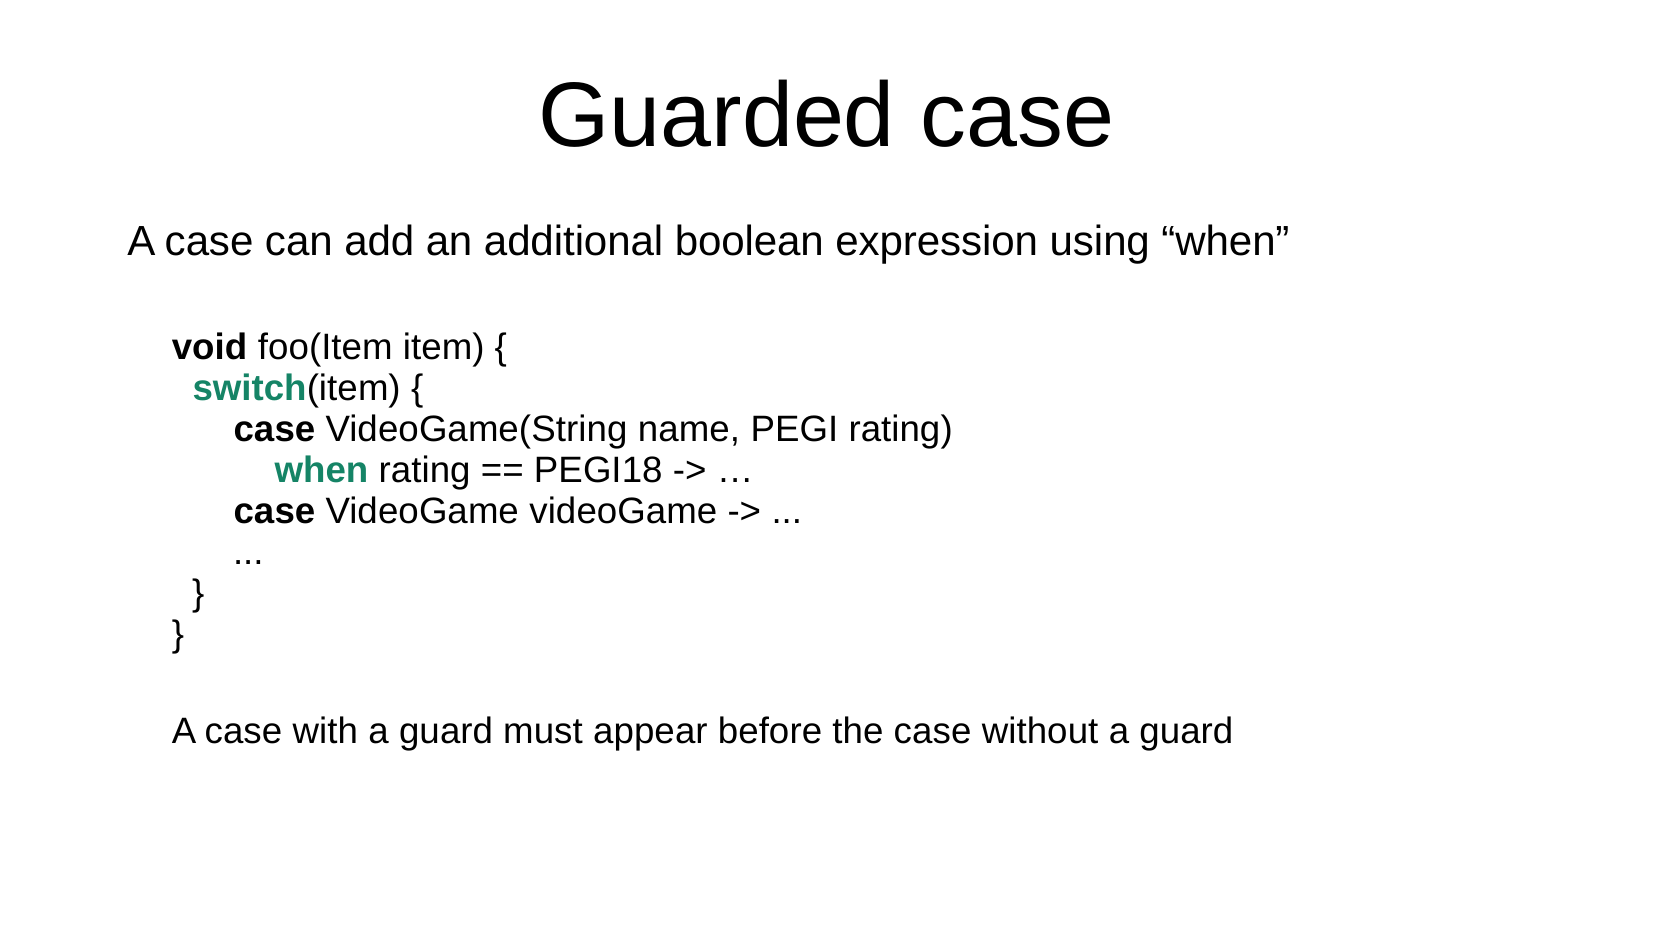

# Guarded case
A case can add an additional boolean expression using “when”
void foo(Item item) {
 switch(item) {
 case VideoGame(String name, PEGI rating)
 when rating == PEGI18 -> …
 case VideoGame videoGame -> ...
 ...
 }
}
A case with a guard must appear before the case without a guard